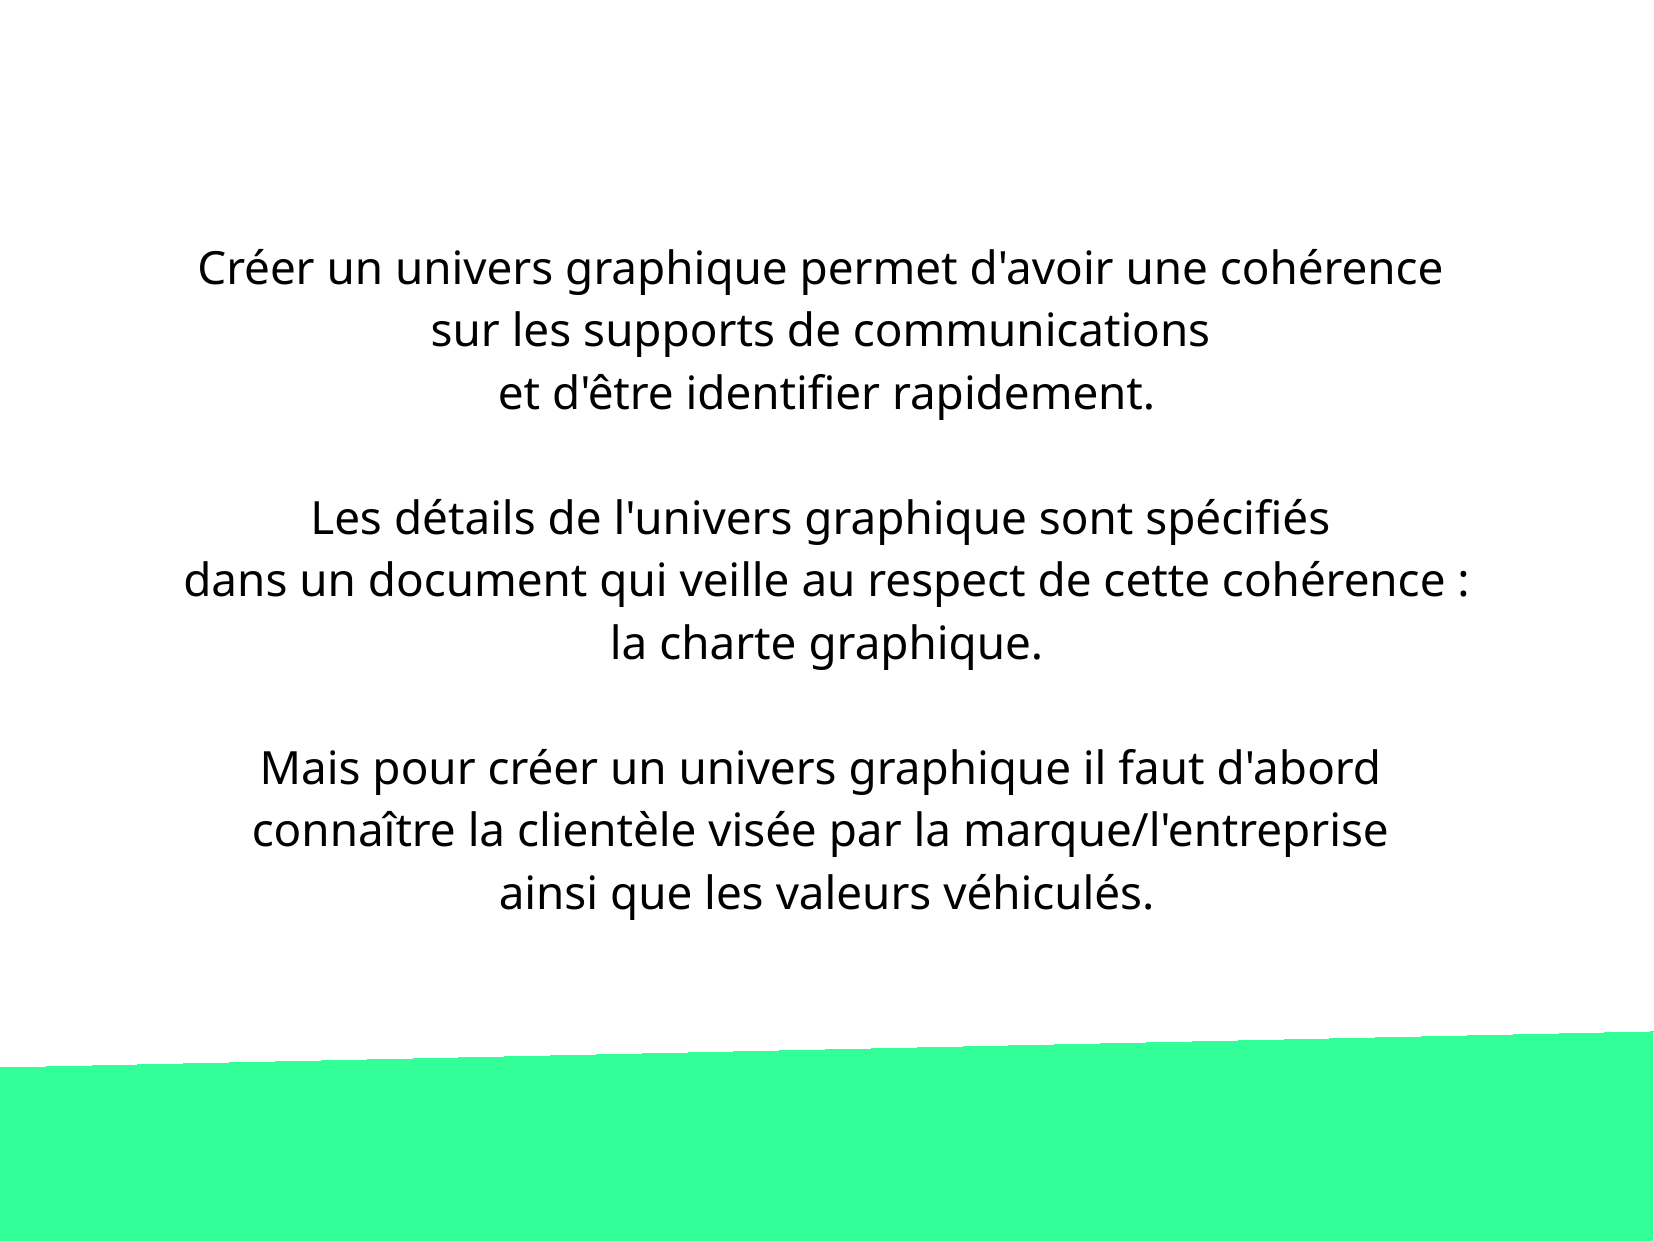

Créer un univers graphique permet d'avoir une cohérence
sur les supports de communications
et d'être identifier rapidement.
Les détails de l'univers graphique sont spécifiés
dans un document qui veille au respect de cette cohérence :
la charte graphique.
Mais pour créer un univers graphique il faut d'abord
connaître la clientèle visée par la marque/l'entreprise
ainsi que les valeurs véhiculés.